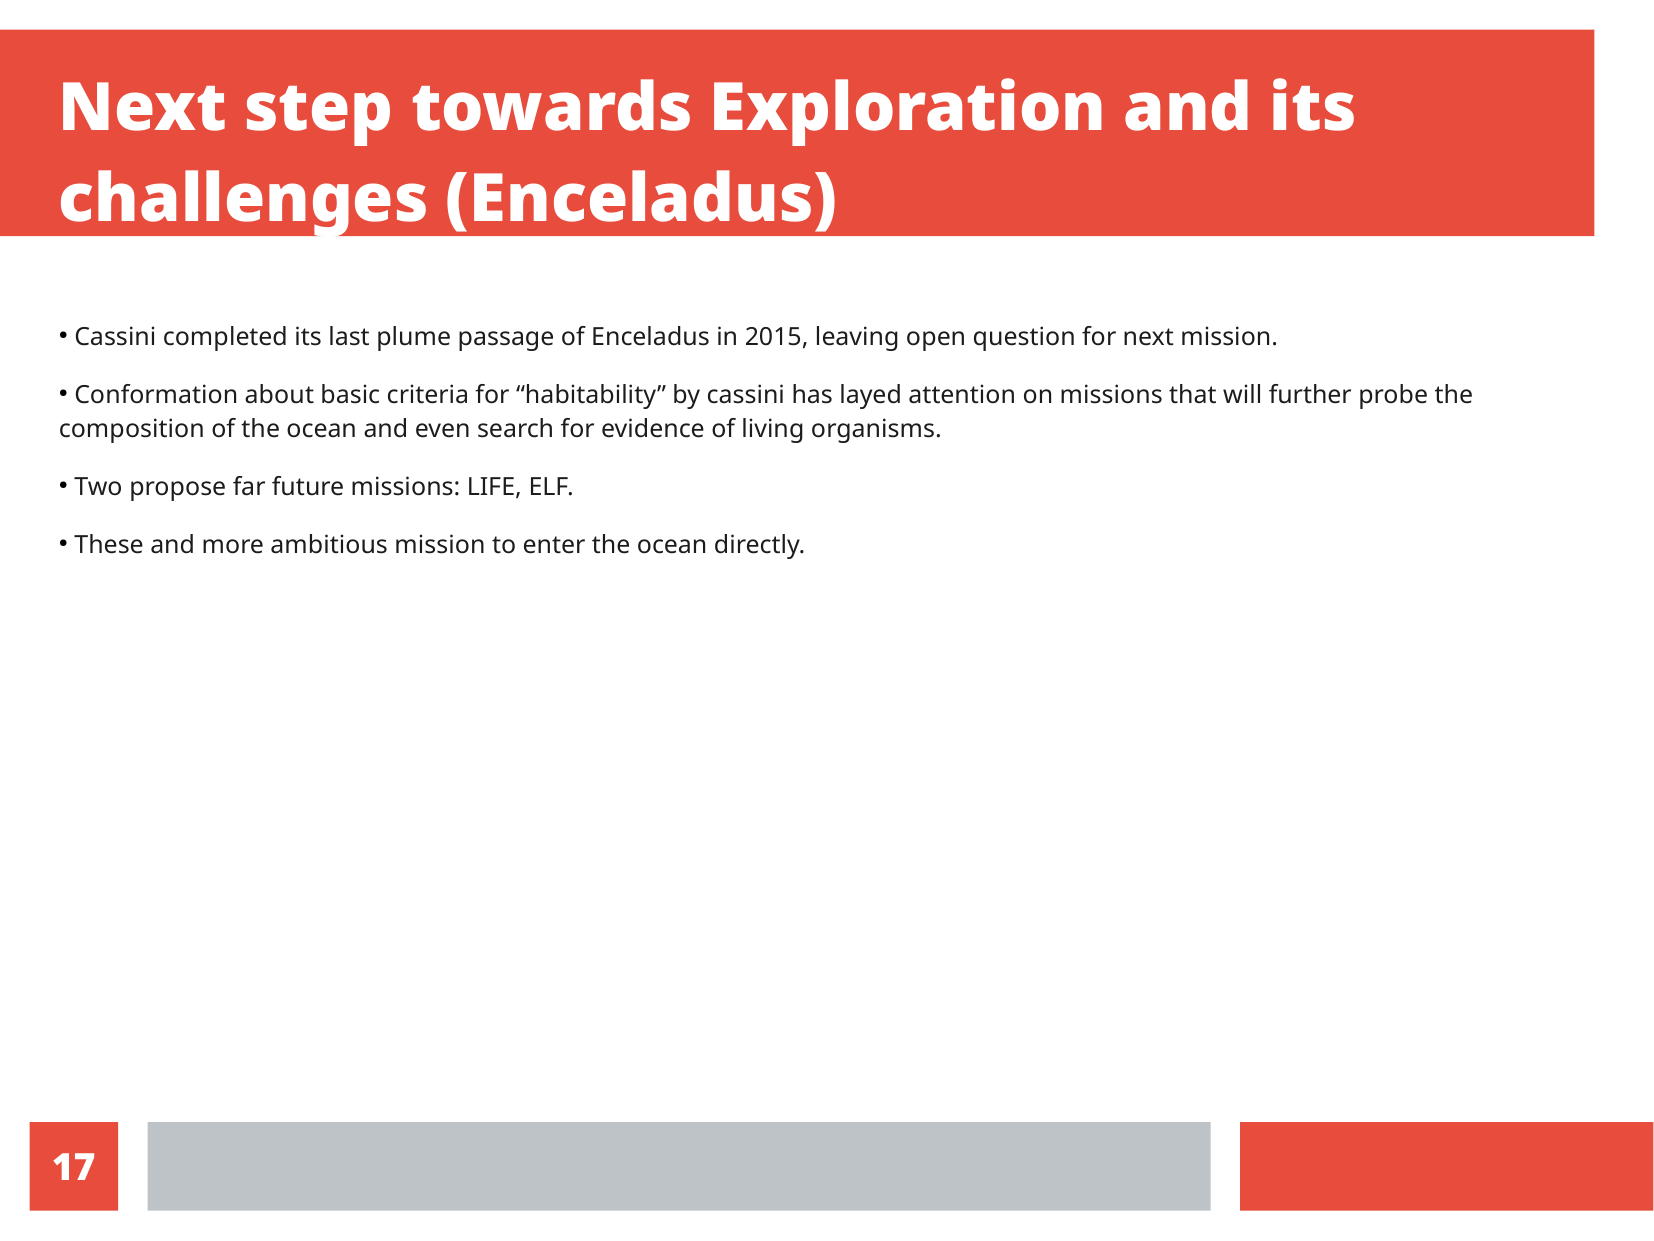

# Next step towards Exploration and its challenges (Enceladus)
 Cassini completed its last plume passage of Enceladus in 2015, leaving open question for next mission.
 Conformation about basic criteria for “habitability” by cassini has layed attention on missions that will further probe the composition of the ocean and even search for evidence of living organisms.
 Two propose far future missions: LIFE, ELF.
 These and more ambitious mission to enter the ocean directly.
17